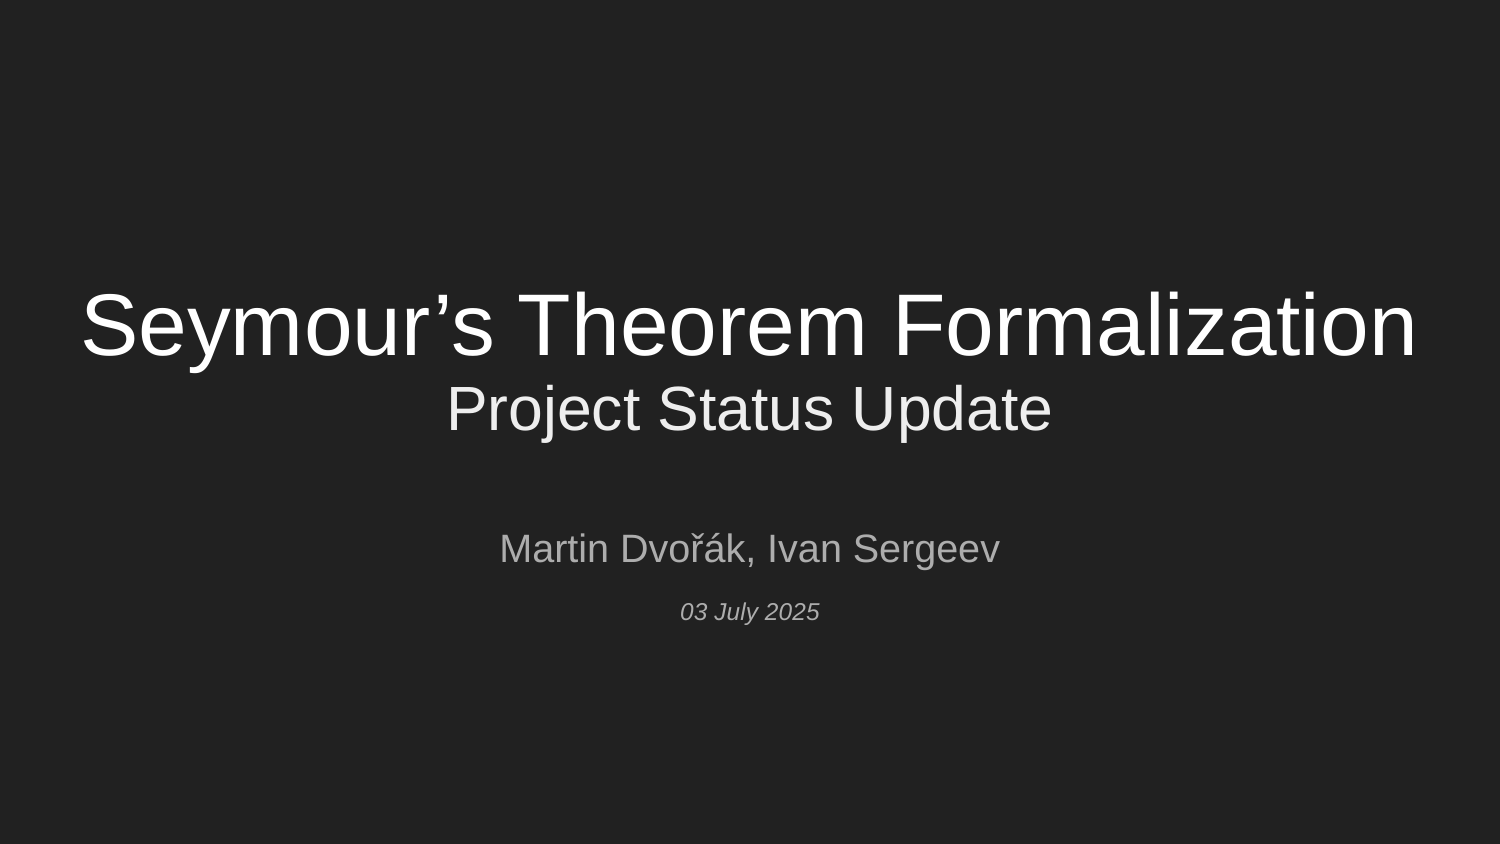

# Seymour’s Theorem Formalization Project Status Update
Martin Dvořák, Ivan Sergeev
03 July 2025